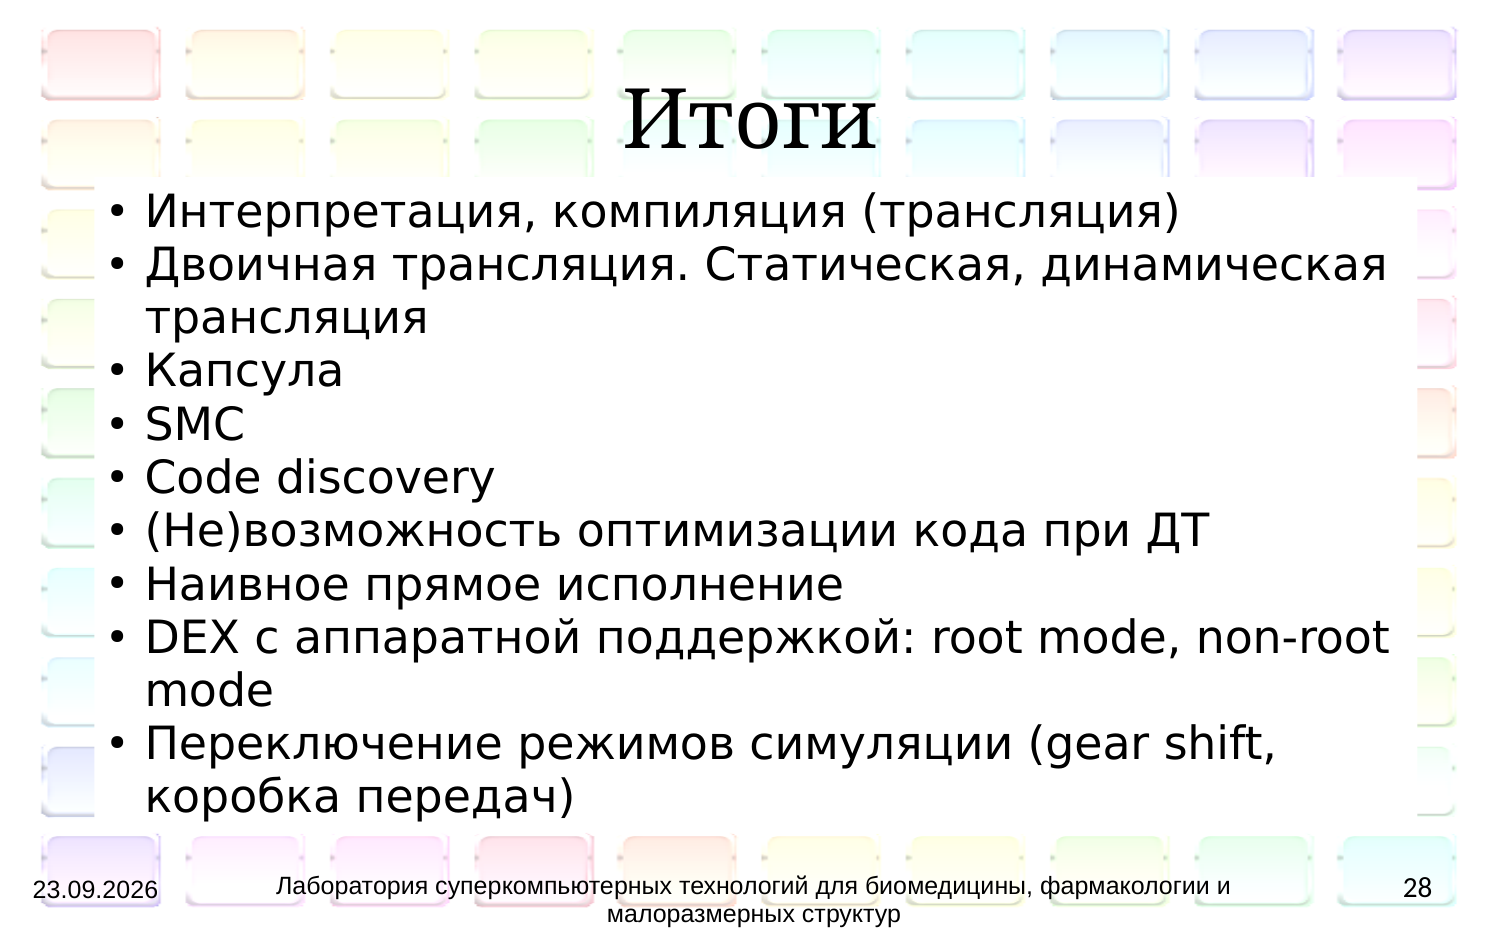

# Итоги
Интерпретация, компиляция (трансляция)
Двоичная трансляция. Статическая, динамическая трансляция
Капсула
SMC
Code discovery
(Не)возможность оптимизации кода при ДТ
Наивное прямое исполнение
DEX с аппаратной поддержкой: root mode, non-root mode
Переключение режимов симуляции (gear shift, коробка передач)
Лаборатория суперкомпьютерных технологий для биомедицины, фармакологии и малоразмерных структур